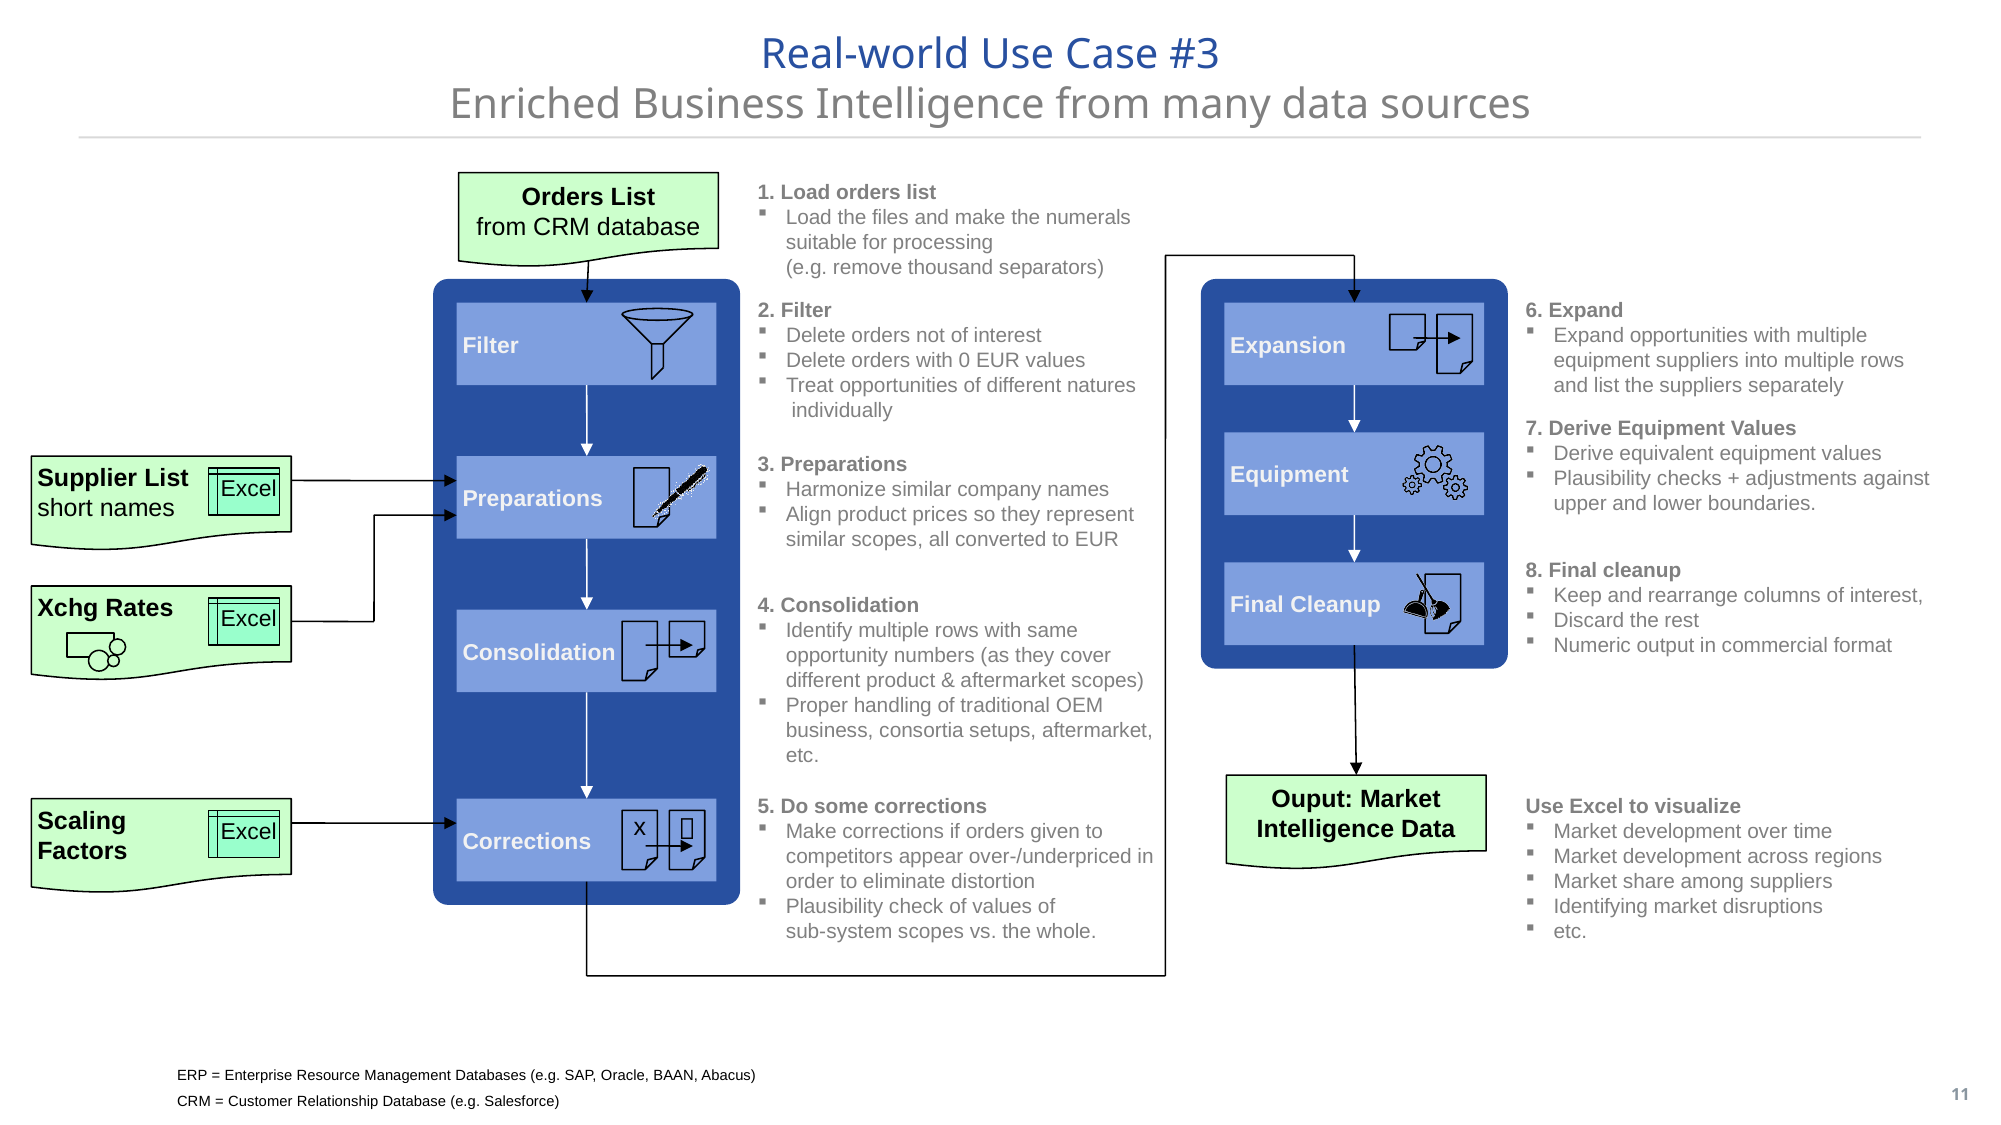

# Real-world Use Case #3 Enriched Business Intelligence from many data sources
1. Load orders list
Load the files and make the numerals
suitable for processing
(e.g. remove thousand separators)
Orders List
from CRM database
2. Filter
Delete orders not of interest
Delete orders with 0 EUR values
Treat opportunities of different natures
 individually
6. Expand
Expand opportunities with multiple
equipment suppliers into multiple rows
and list the suppliers separately
Filter
Expansion
7. Derive Equipment Values
Derive equivalent equipment values
Plausibility checks + adjustments against
upper and lower boundaries.
Equipment
3. Preparations
Harmonize similar company names
Align product prices so they represent
similar scopes, all converted to EUR
Supplier List
short names
Preparations
Excel
8. Final cleanup
Keep and rearrange columns of interest,
Discard the rest
Numeric output in commercial format
Final Cleanup
Xchg Rates
4. Consolidation
Identify multiple rows with same
opportunity numbers (as they cover
different product & aftermarket scopes)
Proper handling of traditional OEM
business, consortia setups, aftermarket,
etc.
Excel
Consolidation
Ouput: Market
Intelligence Data
Use Excel to visualize
Market development over time
Market development across regions
Market share among suppliers
Identifying market disruptions
etc.
5. Do some corrections
Make corrections if orders given to competitors appear over-/underpriced in order to eliminate distortion
Plausibility check of values of
sub-system scopes vs. the whole.
Scaling
Factors
Corrections
Excel
x

ERP = Enterprise Resource Management Databases (e.g. SAP, Oracle, BAAN, Abacus)
CRM = Customer Relationship Database (e.g. Salesforce)